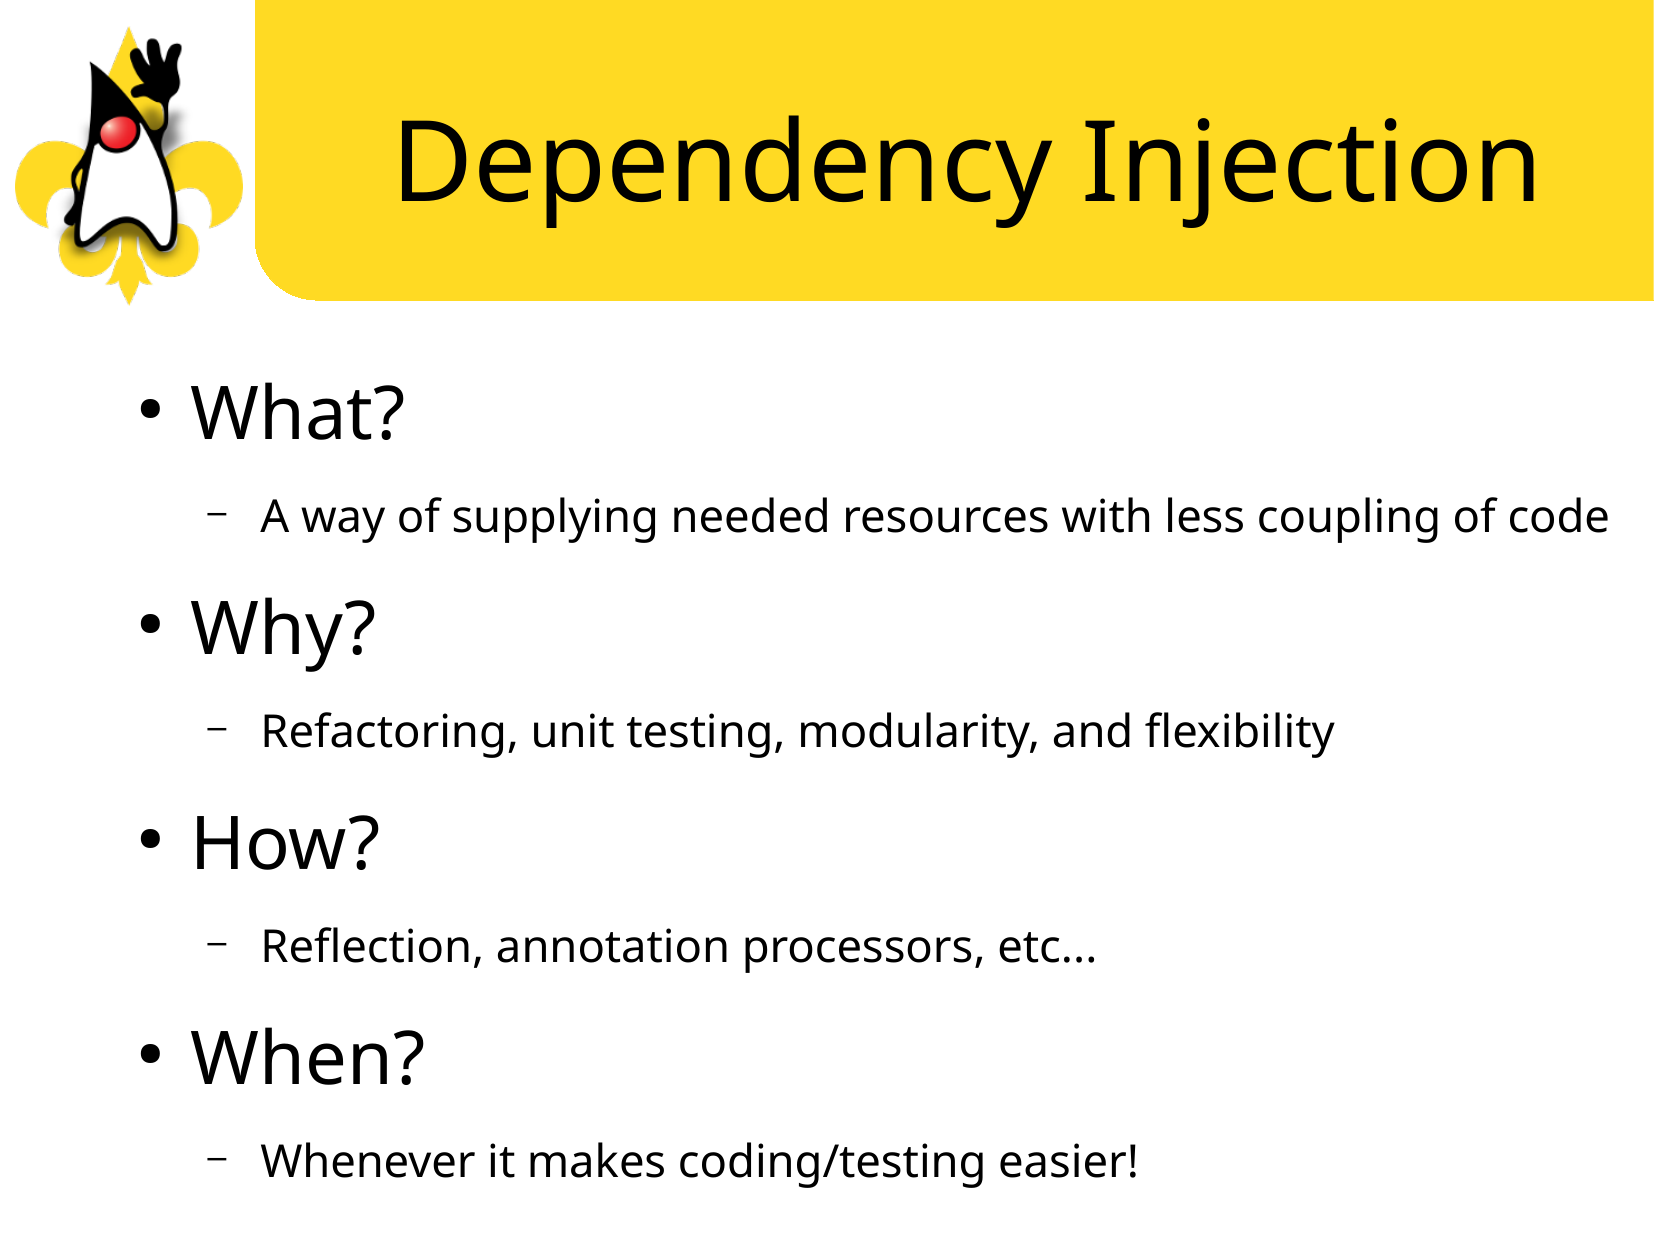

# Dependency Injection
What?
A way of supplying needed resources with less coupling of code
Why?
Refactoring, unit testing, modularity, and flexibility
How?
Reflection, annotation processors, etc...
When?
Whenever it makes coding/testing easier!